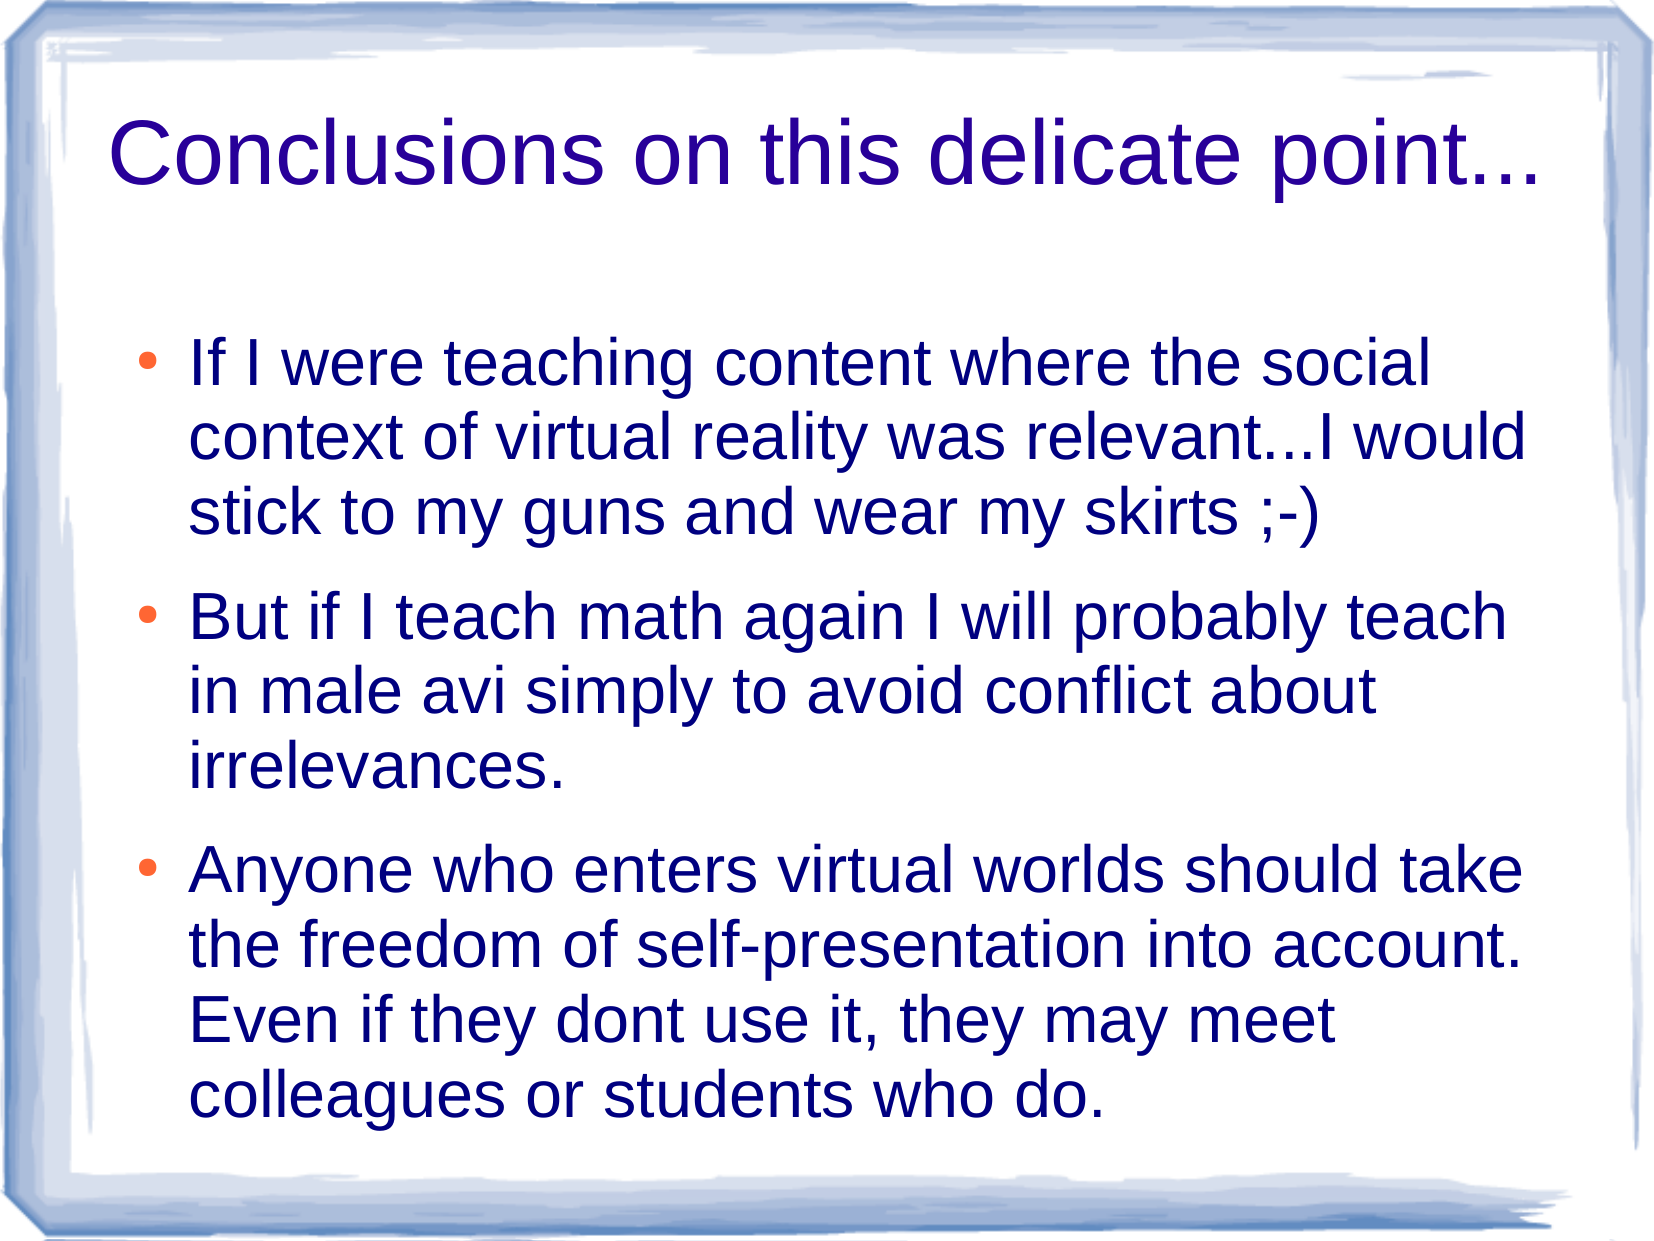

# Conclusions on this delicate point...
If I were teaching content where the social context of virtual reality was relevant...I would stick to my guns and wear my skirts ;-)
But if I teach math again I will probably teach in male avi simply to avoid conflict about irrelevances.
Anyone who enters virtual worlds should take the freedom of self-presentation into account. Even if they dont use it, they may meet colleagues or students who do.